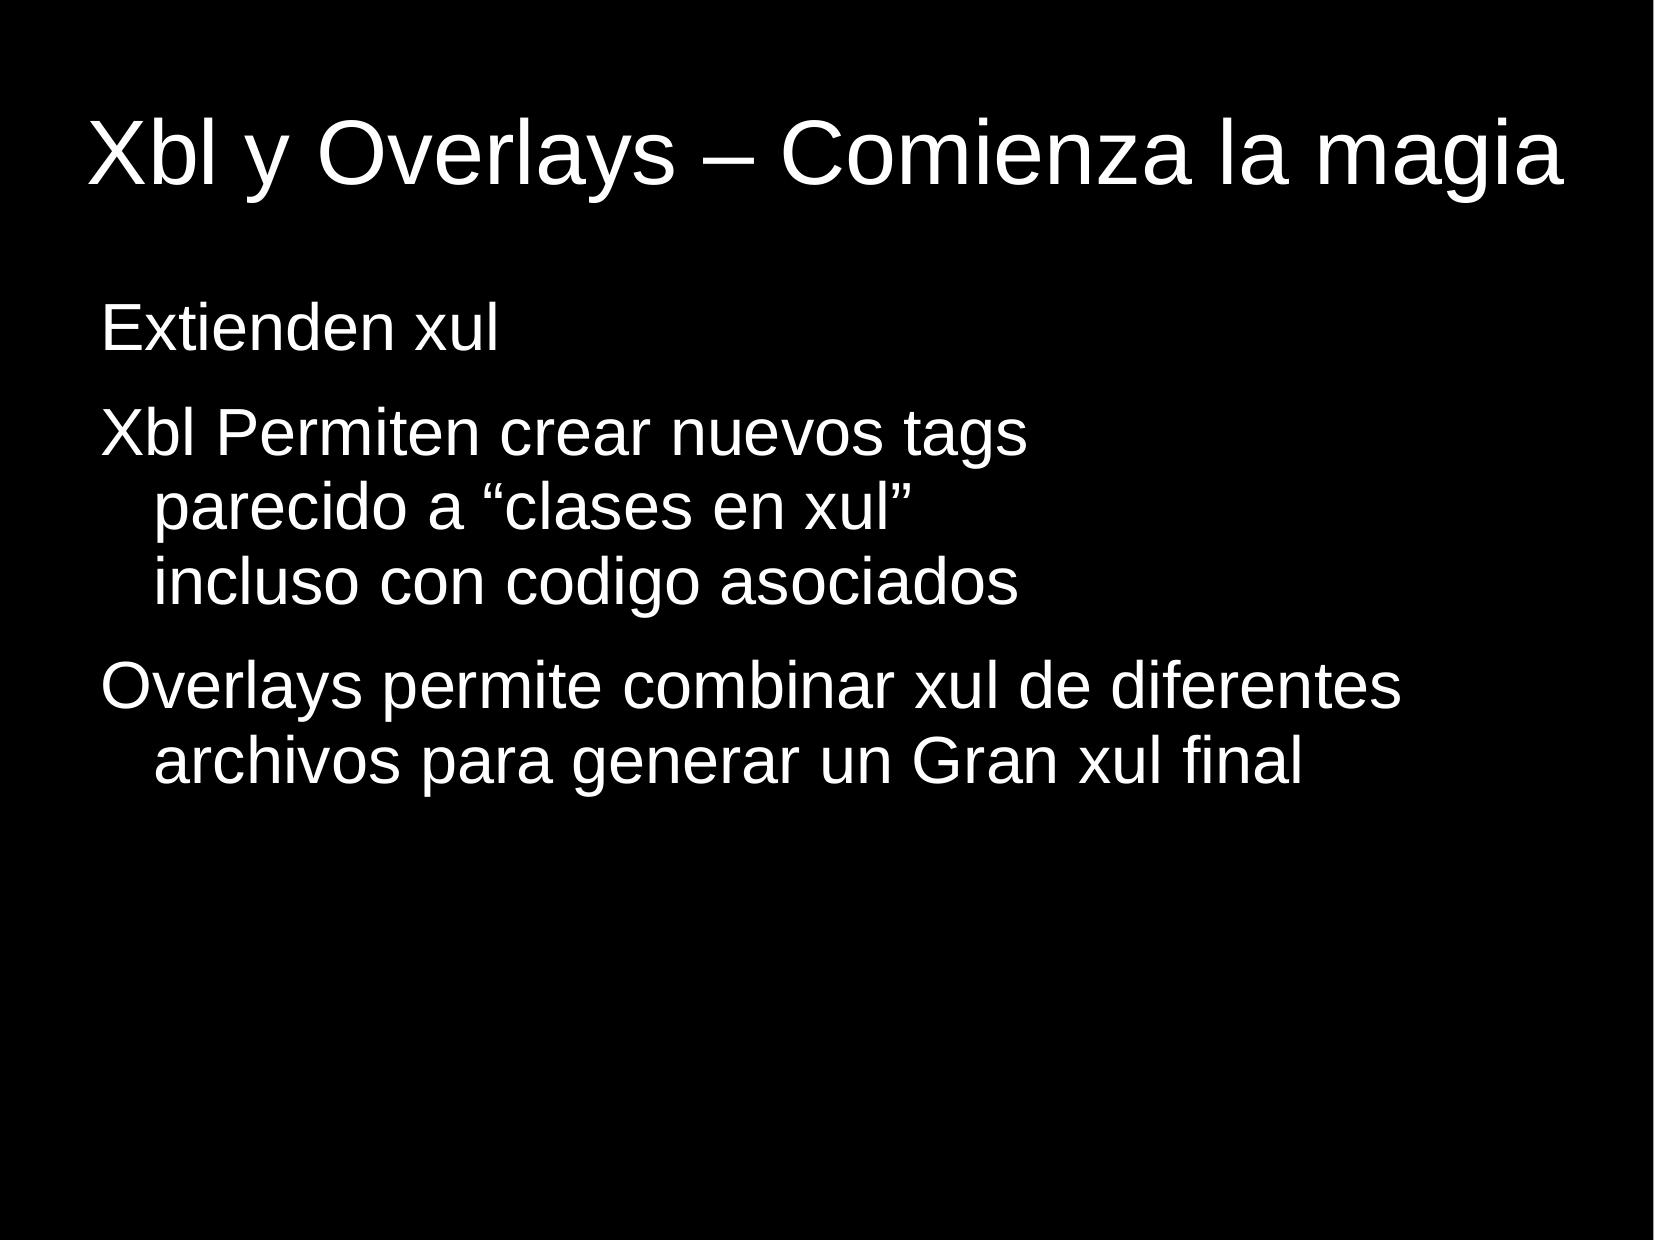

# Xbl y Overlays – Comienza la magia
Extienden xul
Xbl Permiten crear nuevos tags
parecido a “clases en xul”
incluso con codigo asociados
Overlays permite combinar xul de diferentes archivos para generar un Gran xul final